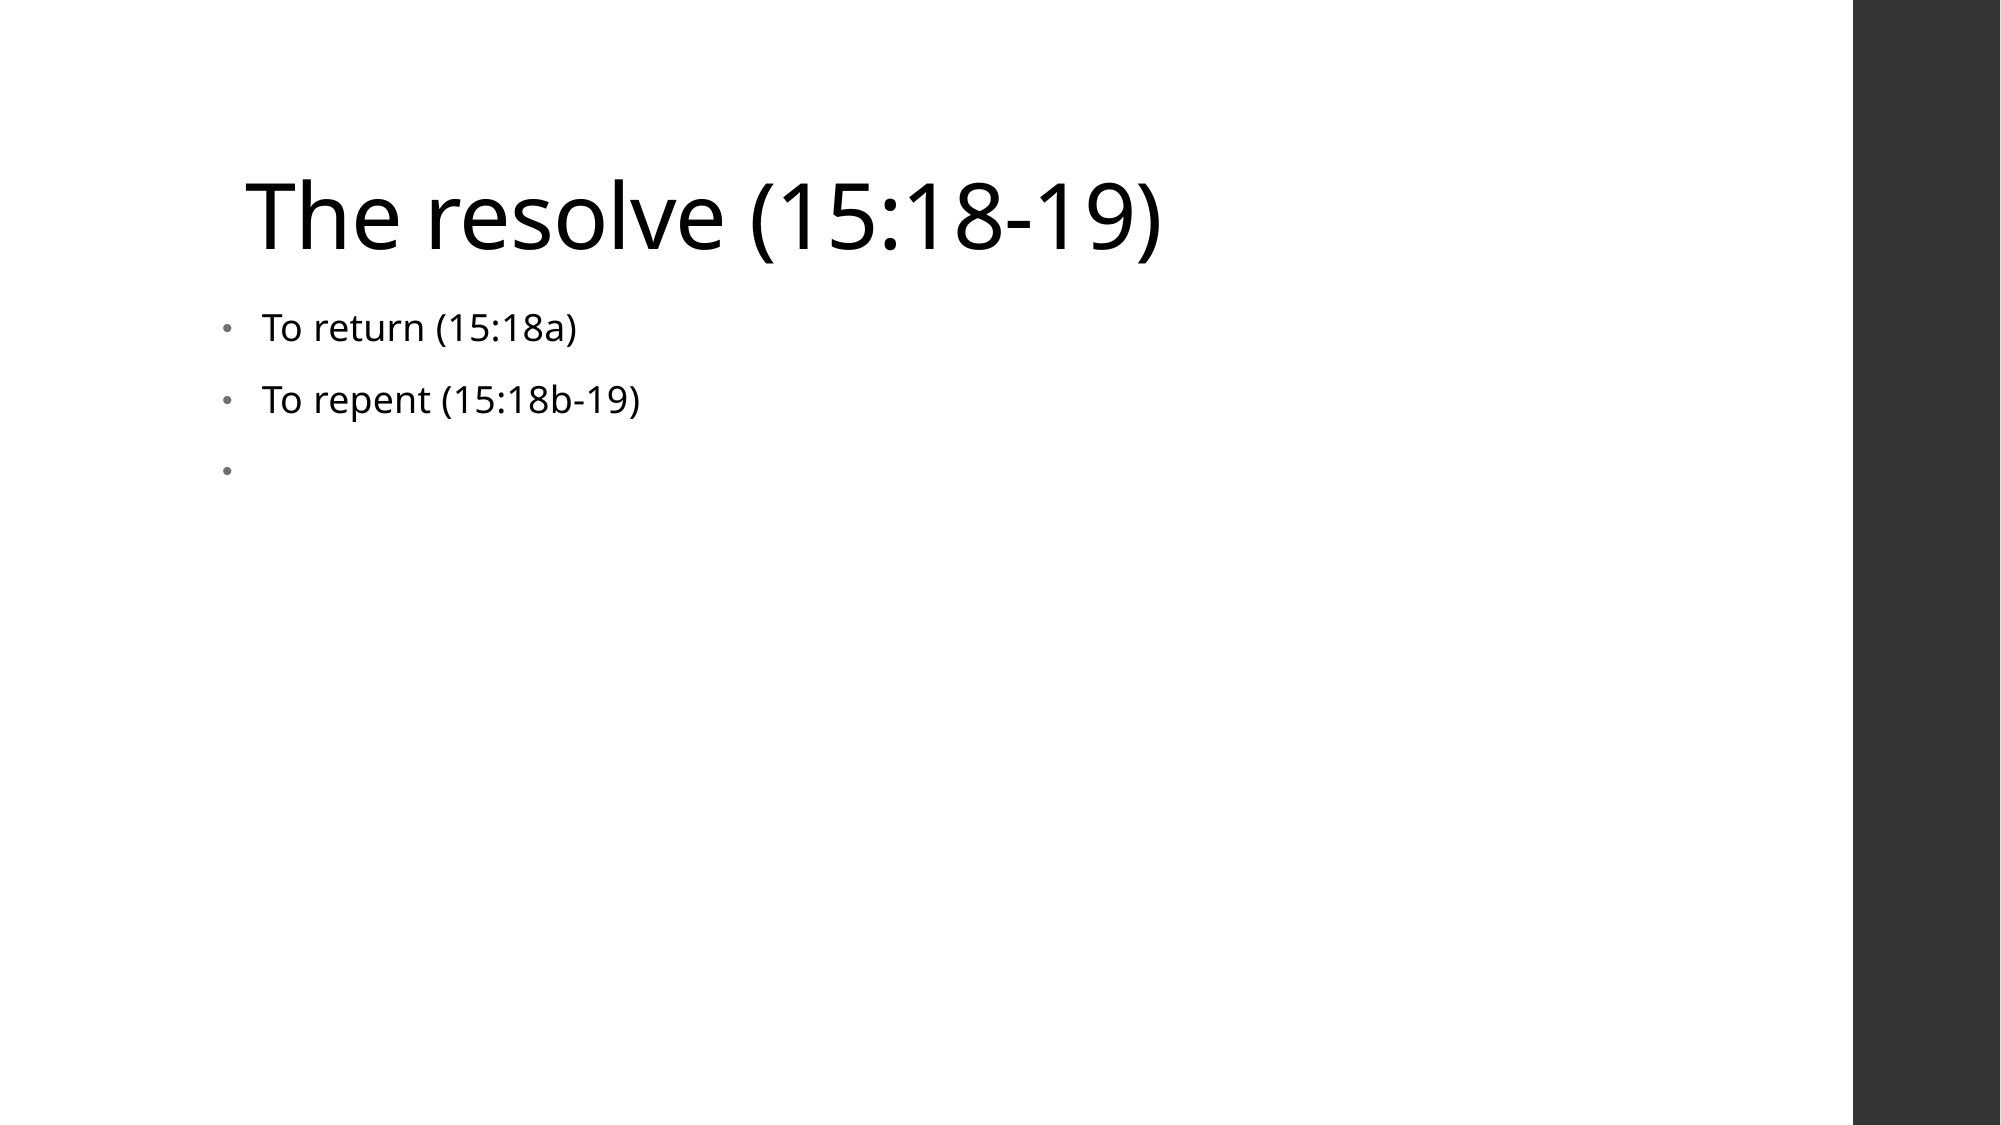

# The resolve (15:18-19)
 To return (15:18a)
 To repent (15:18b-19)